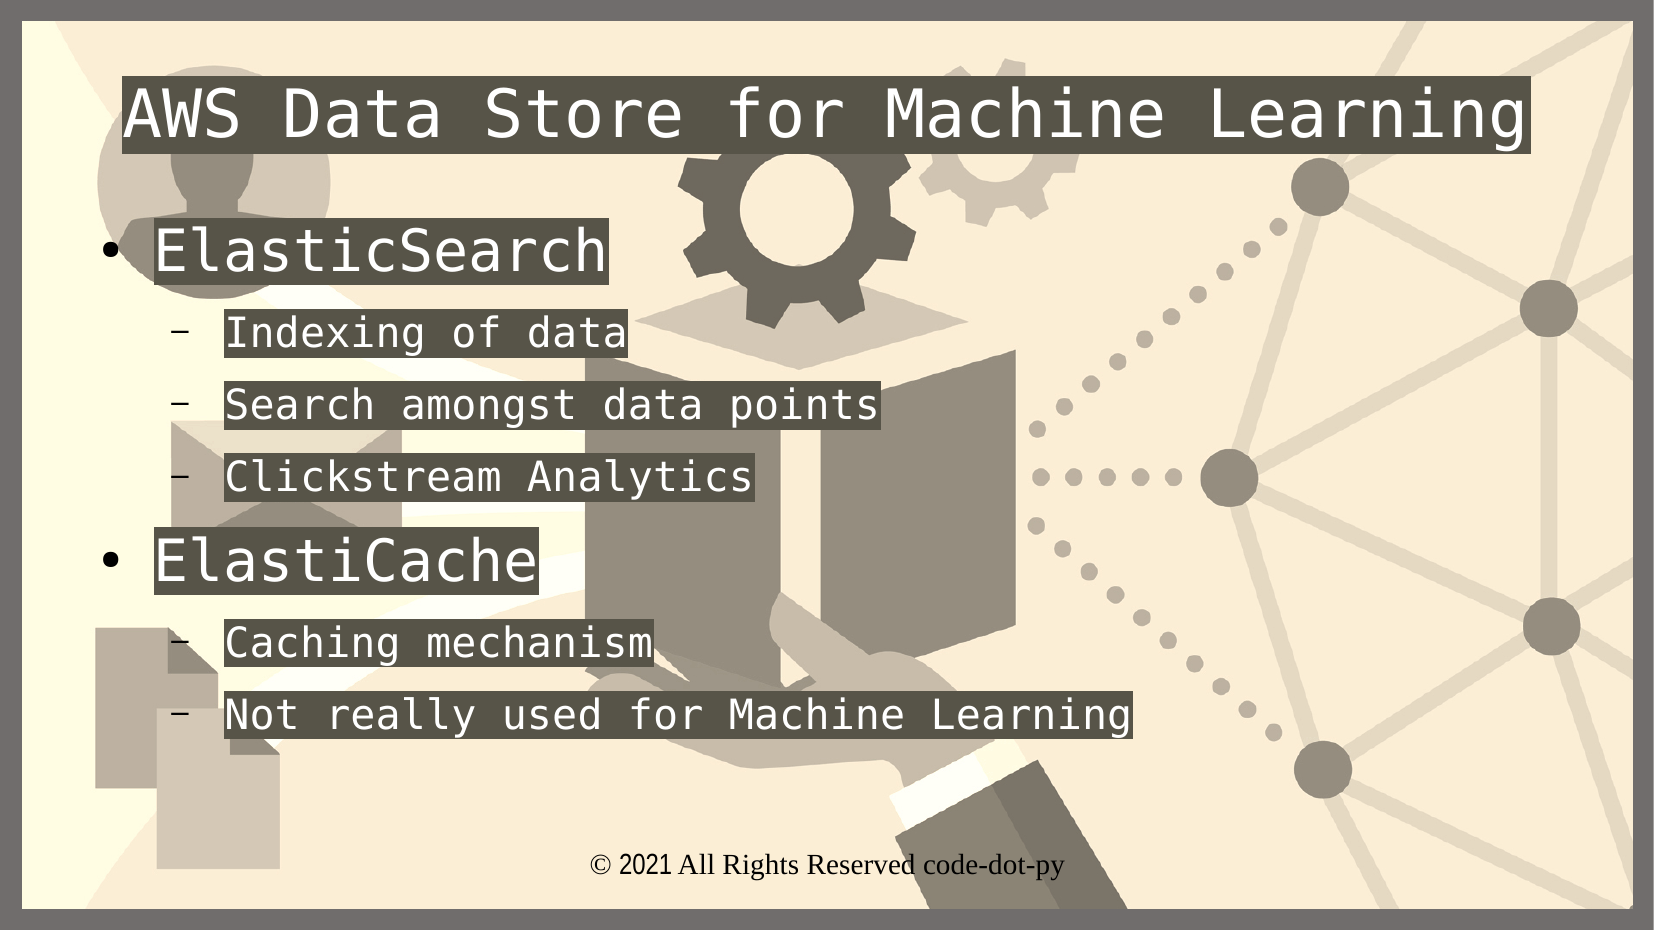

# AWS Data Store for Machine Learning
ElasticSearch
Indexing of data
Search amongst data points
Clickstream Analytics
ElastiCache
Caching mechanism
Not really used for Machine Learning